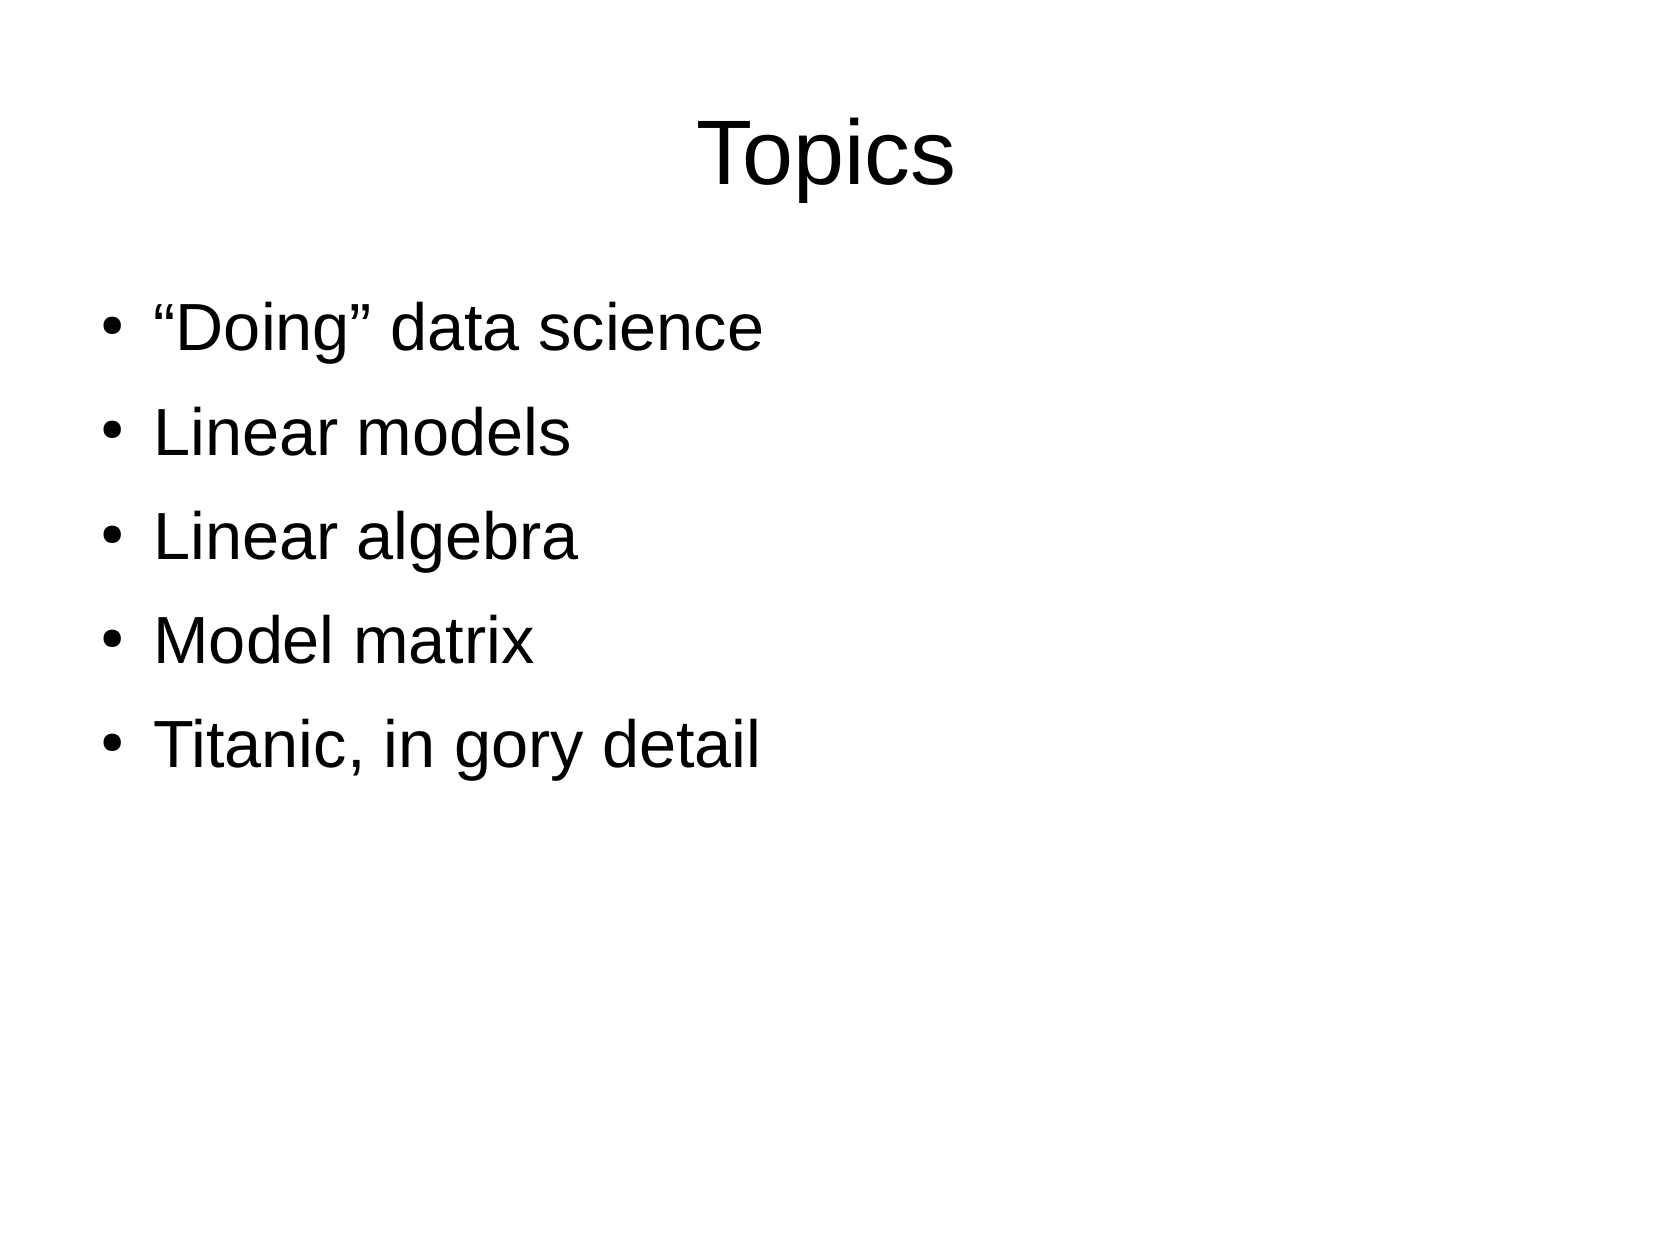

# Topics
“Doing” data science
Linear models
Linear algebra
Model matrix
Titanic, in gory detail